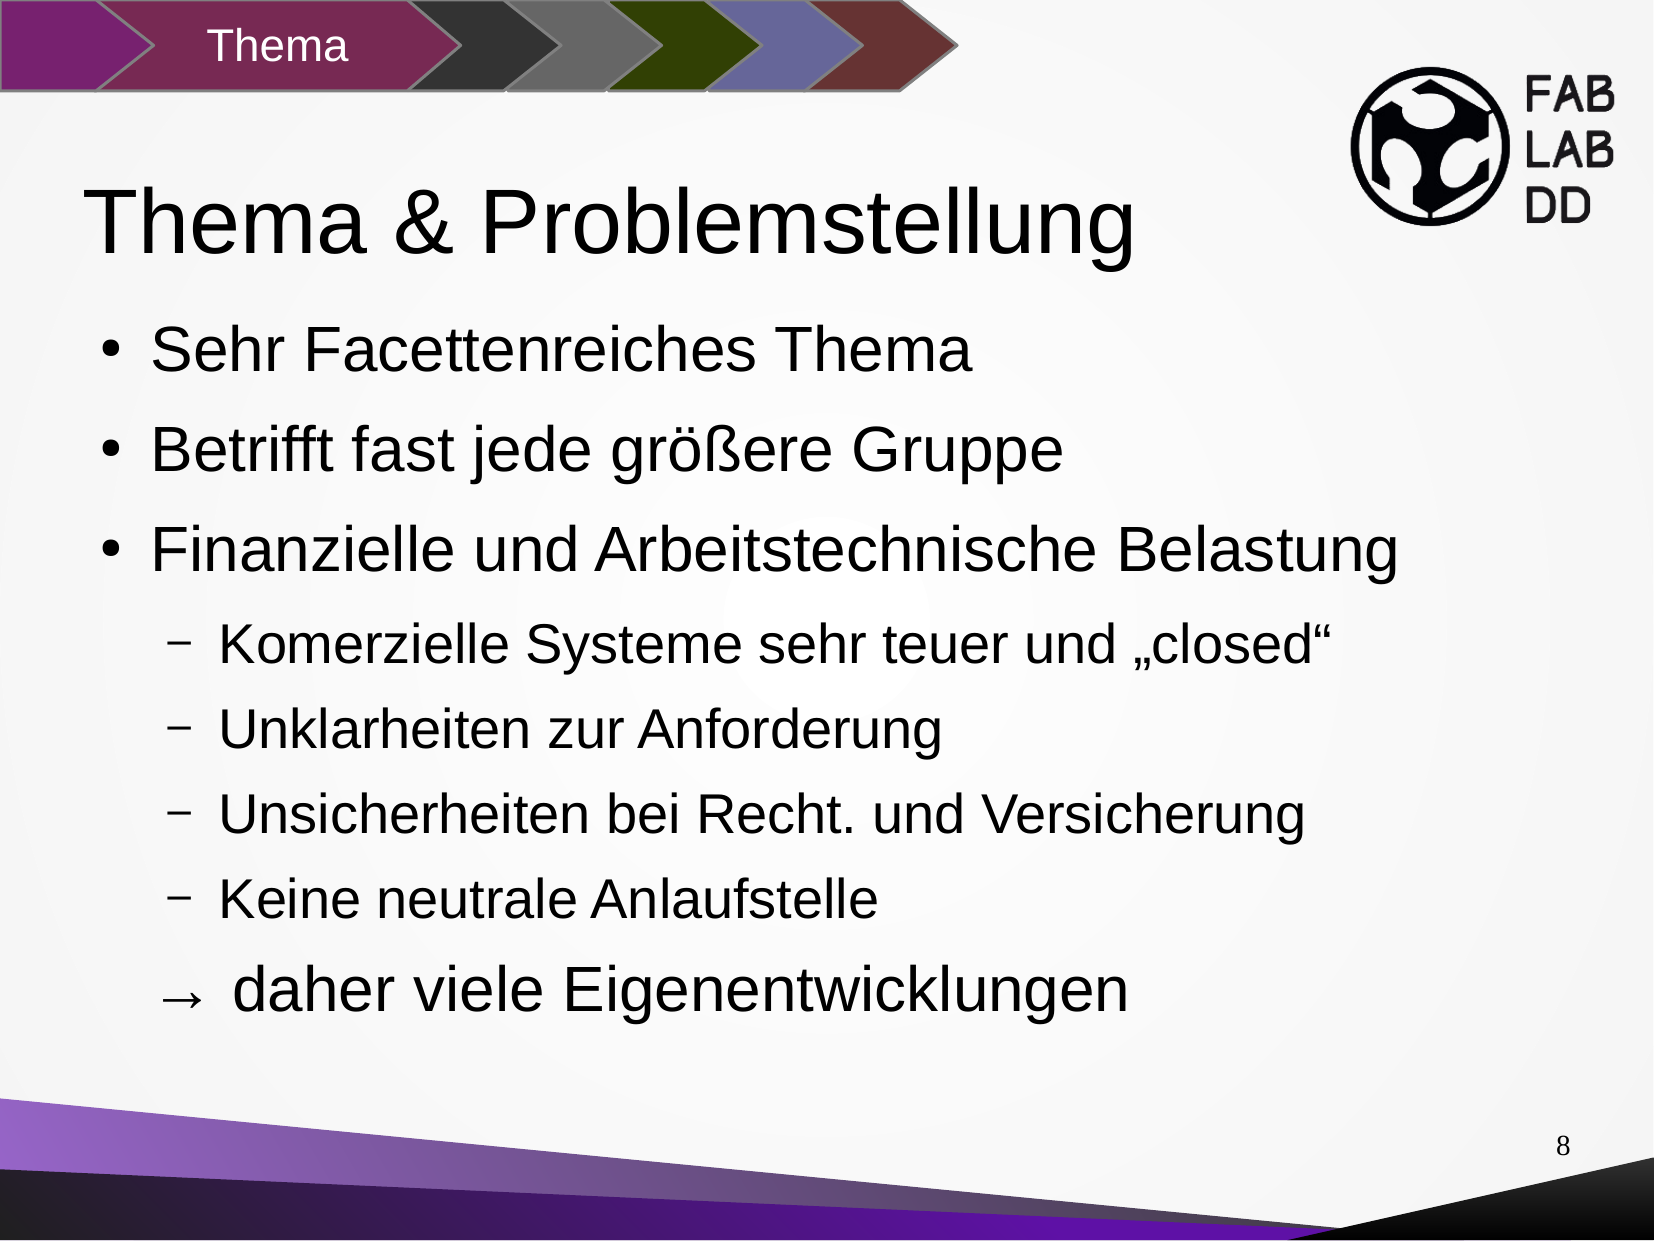

Thema
# Thema & Problemstellung
Sehr Facettenreiches Thema
Betrifft fast jede größere Gruppe
Finanzielle und Arbeitstechnische Belastung
Komerzielle Systeme sehr teuer und „closed“
Unklarheiten zur Anforderung
Unsicherheiten bei Recht. und Versicherung
Keine neutrale Anlaufstelle
→ daher viele Eigenentwicklungen